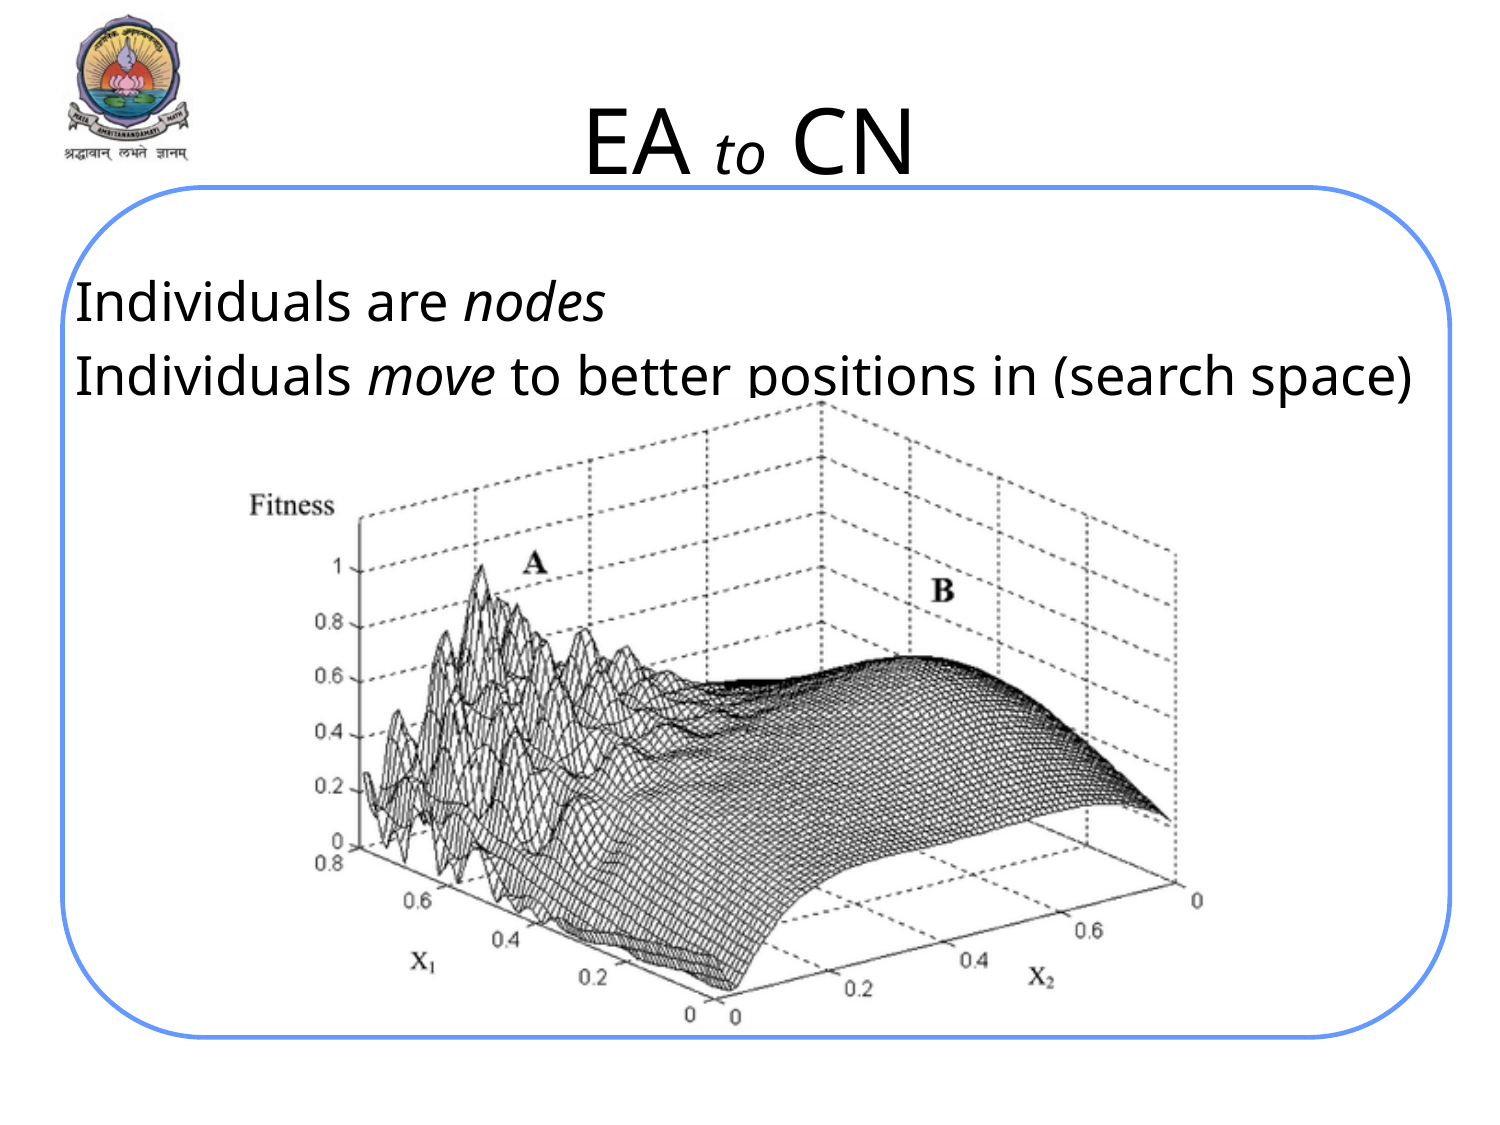

# EA to CN
Individuals are nodes
Individuals move to better positions in (search space)